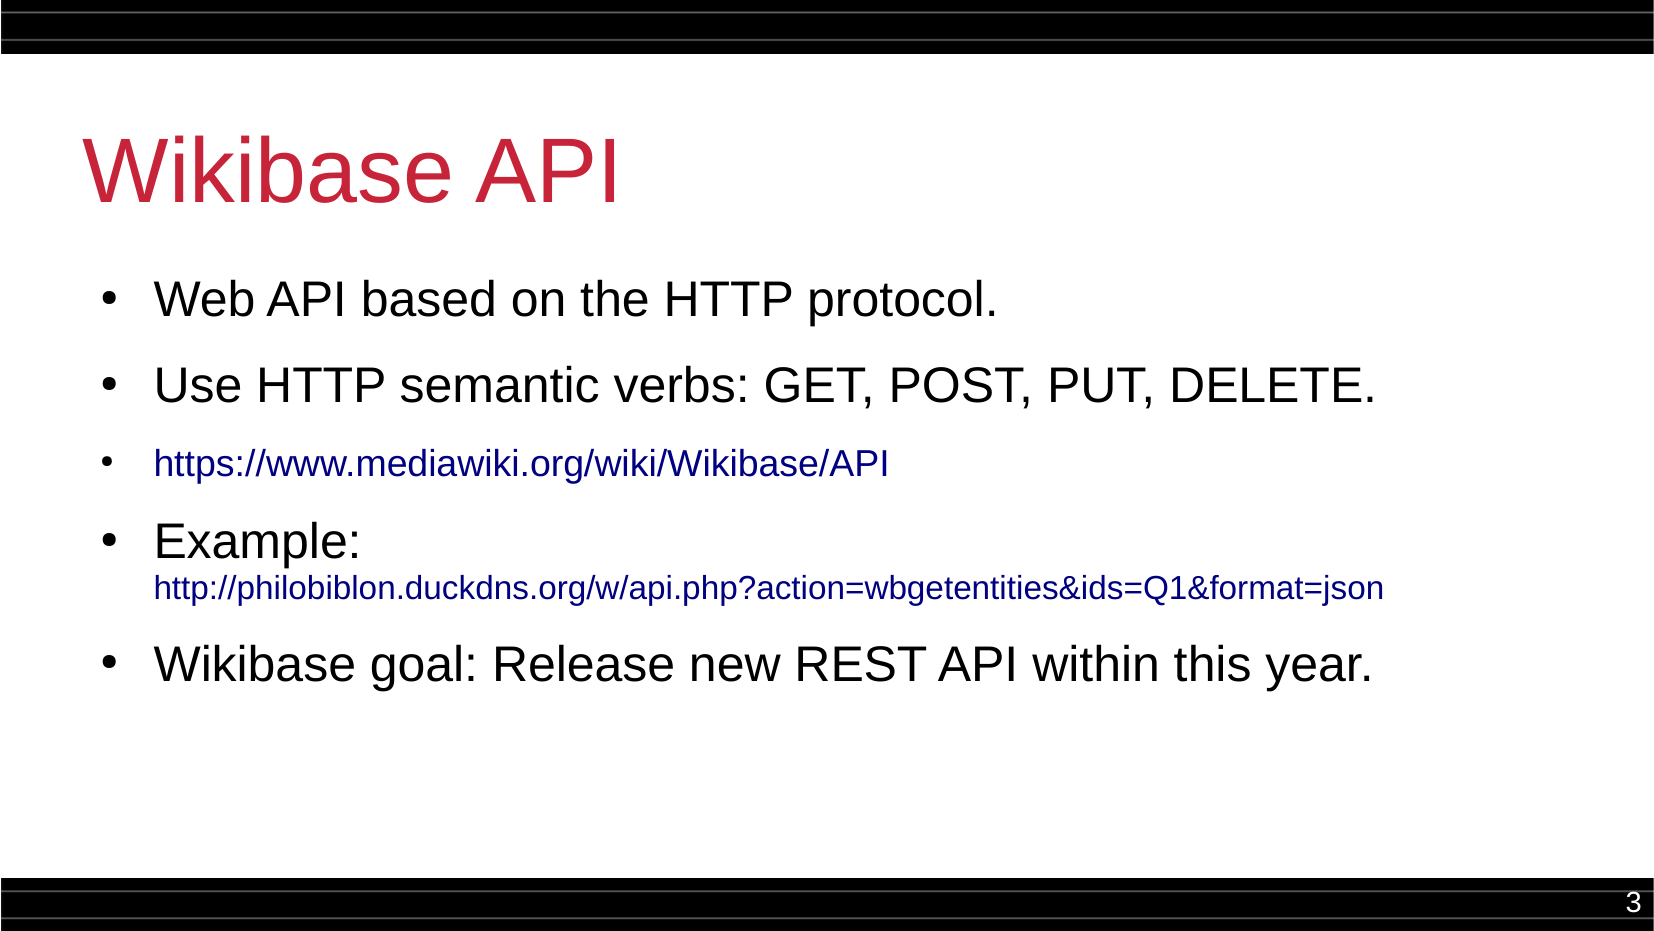

# Wikibase API
Web API based on the HTTP protocol.
Use HTTP semantic verbs: GET, POST, PUT, DELETE.
https://www.mediawiki.org/wiki/Wikibase/API
Example: http://philobiblon.duckdns.org/w/api.php?action=wbgetentities&ids=Q1&format=json
Wikibase goal: Release new REST API within this year.